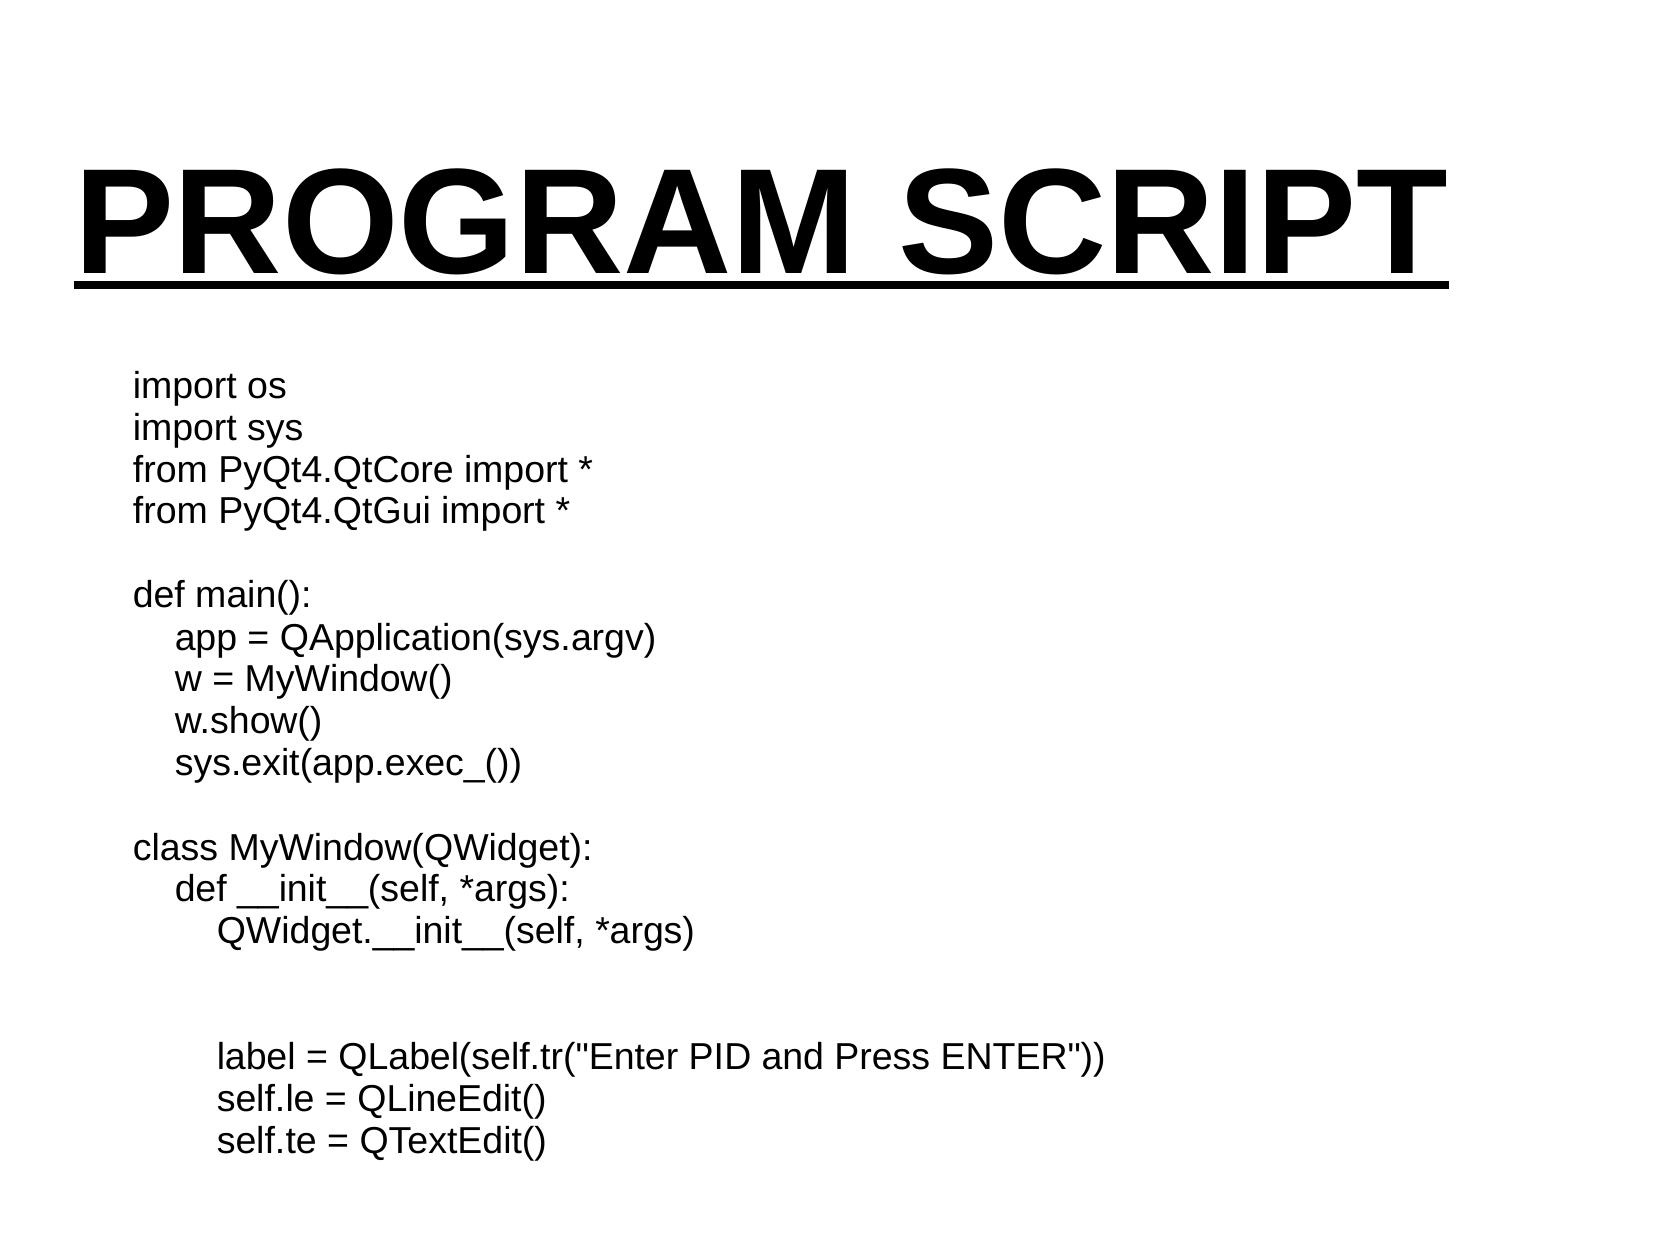

PROGRAM SCRIPT
import os
import sys
from PyQt4.QtCore import *
from PyQt4.QtGui import *
def main():
 app = QApplication(sys.argv)
 w = MyWindow()
 w.show()
 sys.exit(app.exec_())
class MyWindow(QWidget):
 def __init__(self, *args):
 QWidget.__init__(self, *args)
 label = QLabel(self.tr("Enter PID and Press ENTER"))
 self.le = QLineEdit()
 self.te = QTextEdit()